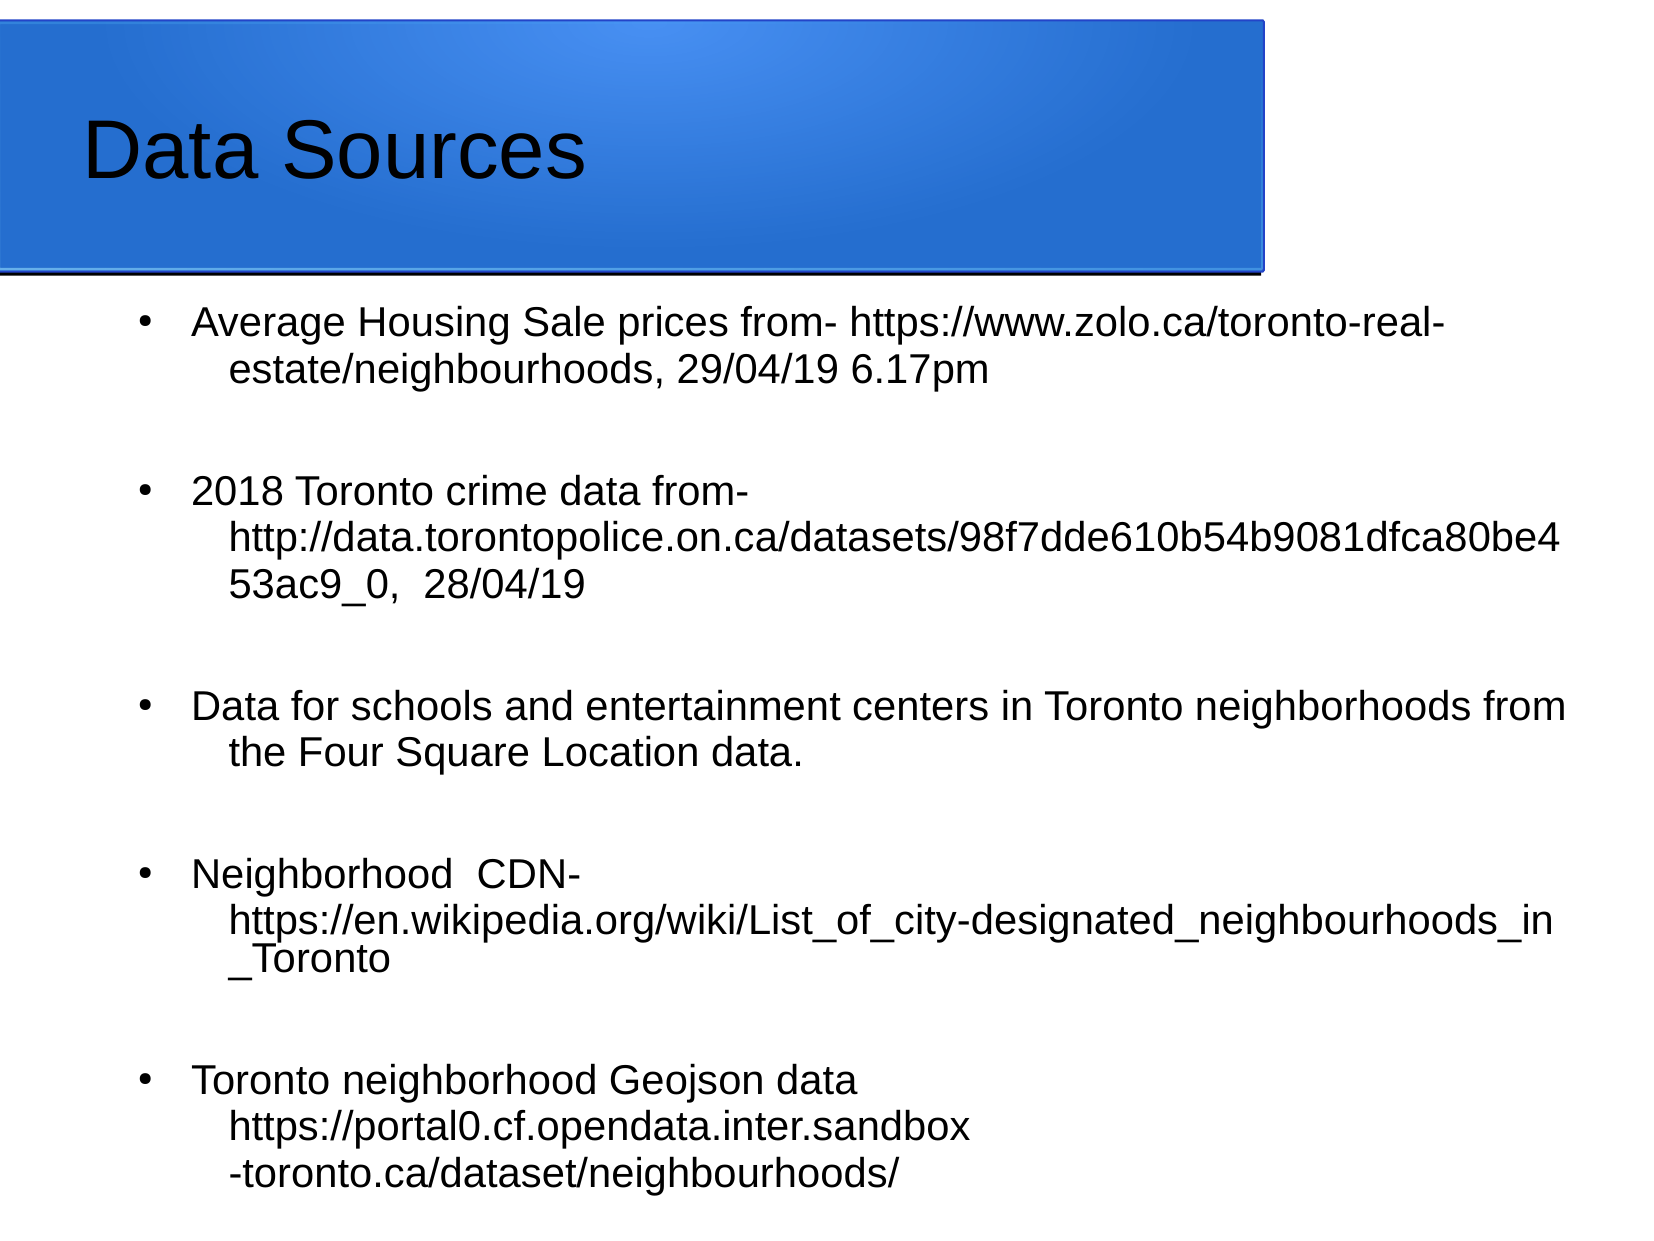

# Data Sources
Average Housing Sale prices from- https://www.zolo.ca/toronto-real-estate/neighbourhoods, 29/04/19 6.17pm
2018 Toronto crime data from- http://data.torontopolice.on.ca/datasets/98f7dde610b54b9081dfca80be453ac9_0, 28/04/19
Data for schools and entertainment centers in Toronto neighborhoods from the Four Square Location data.
Neighborhood CDN- https://en.wikipedia.org/wiki/List_of_city-designated_neighbourhoods_in_Toronto
Toronto neighborhood Geojson data https://portal0.cf.opendata.inter.sandbox-toronto.ca/dataset/neighbourhoods/
https://github.com/jasonicarter/toronto-geojson/blob/master/toronto_topo.json